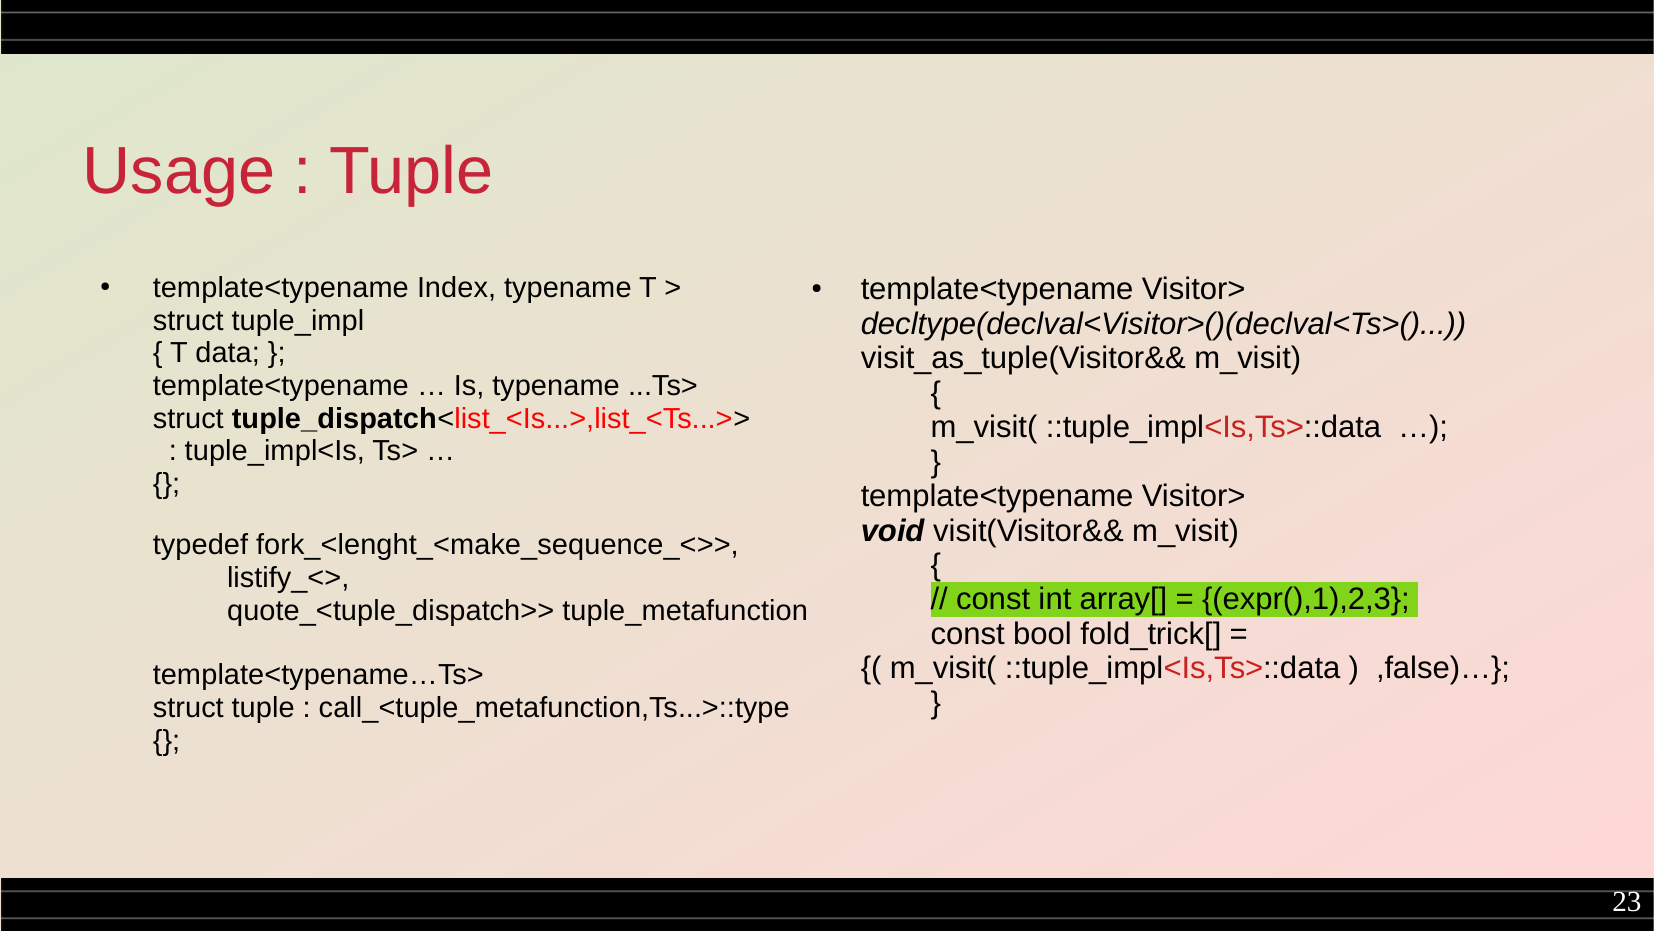

# Usage : Tuple
template<typename Index, typename T >
struct tuple_impl
{ T data; };
template<typename … Is, typename ...Ts>
struct tuple_dispatch<list_<Is...>,list_<Ts...>>
 : tuple_impl<Is, Ts> …
{};
typedef fork_<lenght_<make_sequence_<>>,
		listify_<>,
		quote_<tuple_dispatch>> tuple_metafunction
template<typename…Ts>
struct tuple : call_<tuple_metafunction,Ts...>::type
{};
template<typename Visitor>
decltype(declval<Visitor>()(declval<Ts>()...))
visit_as_tuple(Visitor&& m_visit)
	{
	m_visit( ::tuple_impl<Is,Ts>::data …);
 	}
template<typename Visitor>
void visit(Visitor&& m_visit)
	{
	// const int array[] = {(expr(),1),2,3};
 	const bool fold_trick[] =
{( m_visit( ::tuple_impl<Is,Ts>::data ) ,false)…};
 	}